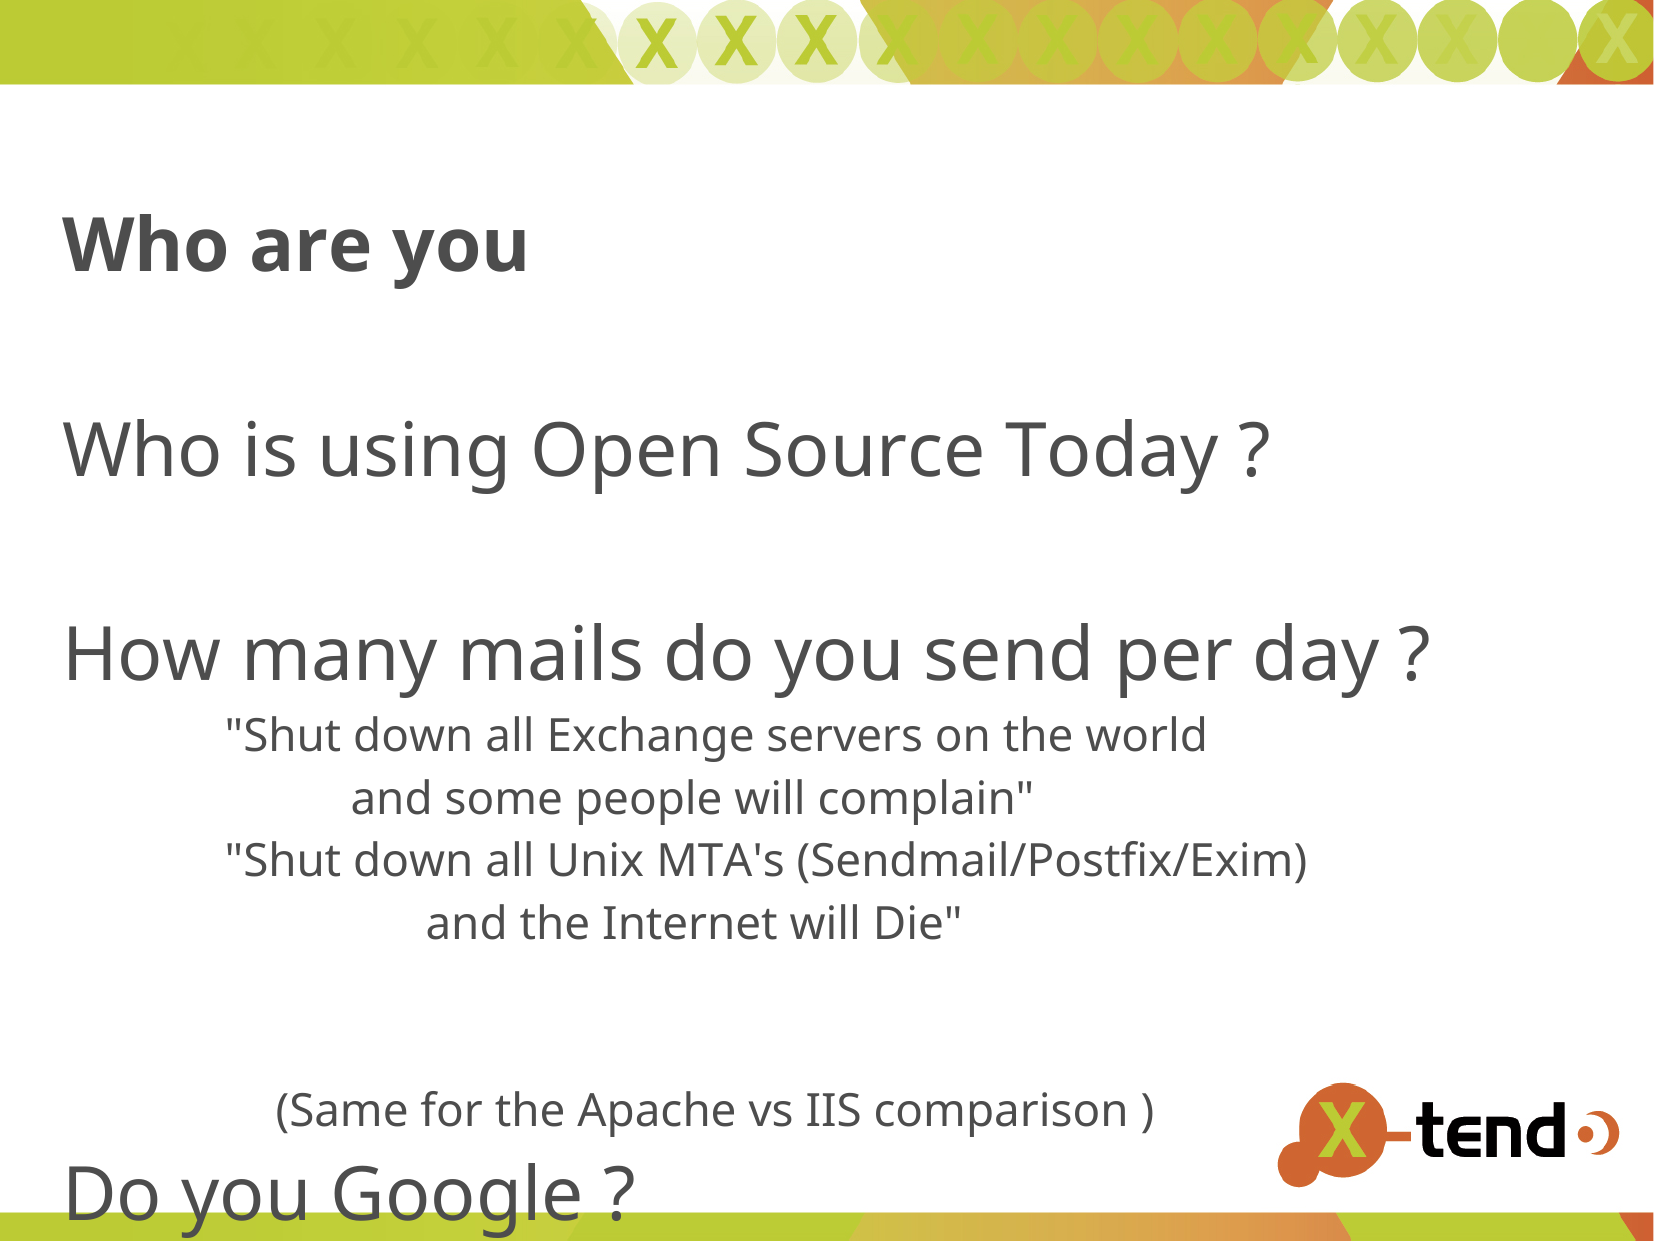

Who are you
Who is using Open Source Today ?
How many mails do you send per day ?
	 "Shut down all Exchange servers on the world
			and some people will complain"
	 "Shut down all Unix MTA's (Sendmail/Postfix/Exim)
				and the Internet will Die"
		(Same for the Apache vs IIS comparison )
Do you Google ?
#